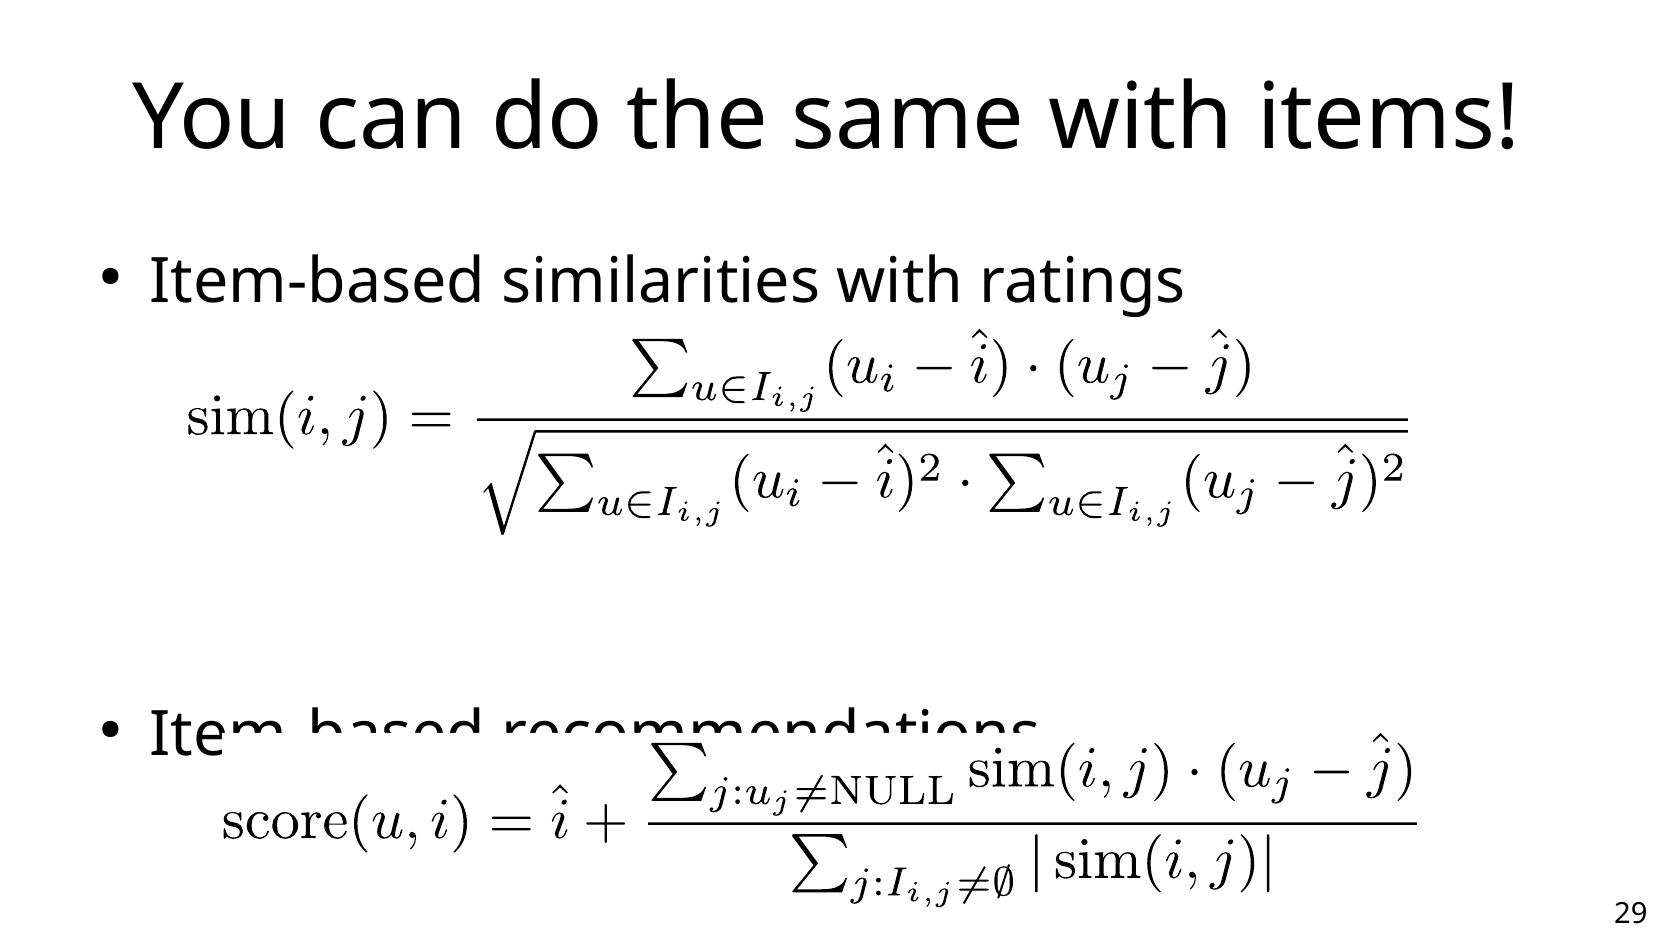

# You can do the same with items!
Item-based similarities with ratings
Item-based recommendations
29